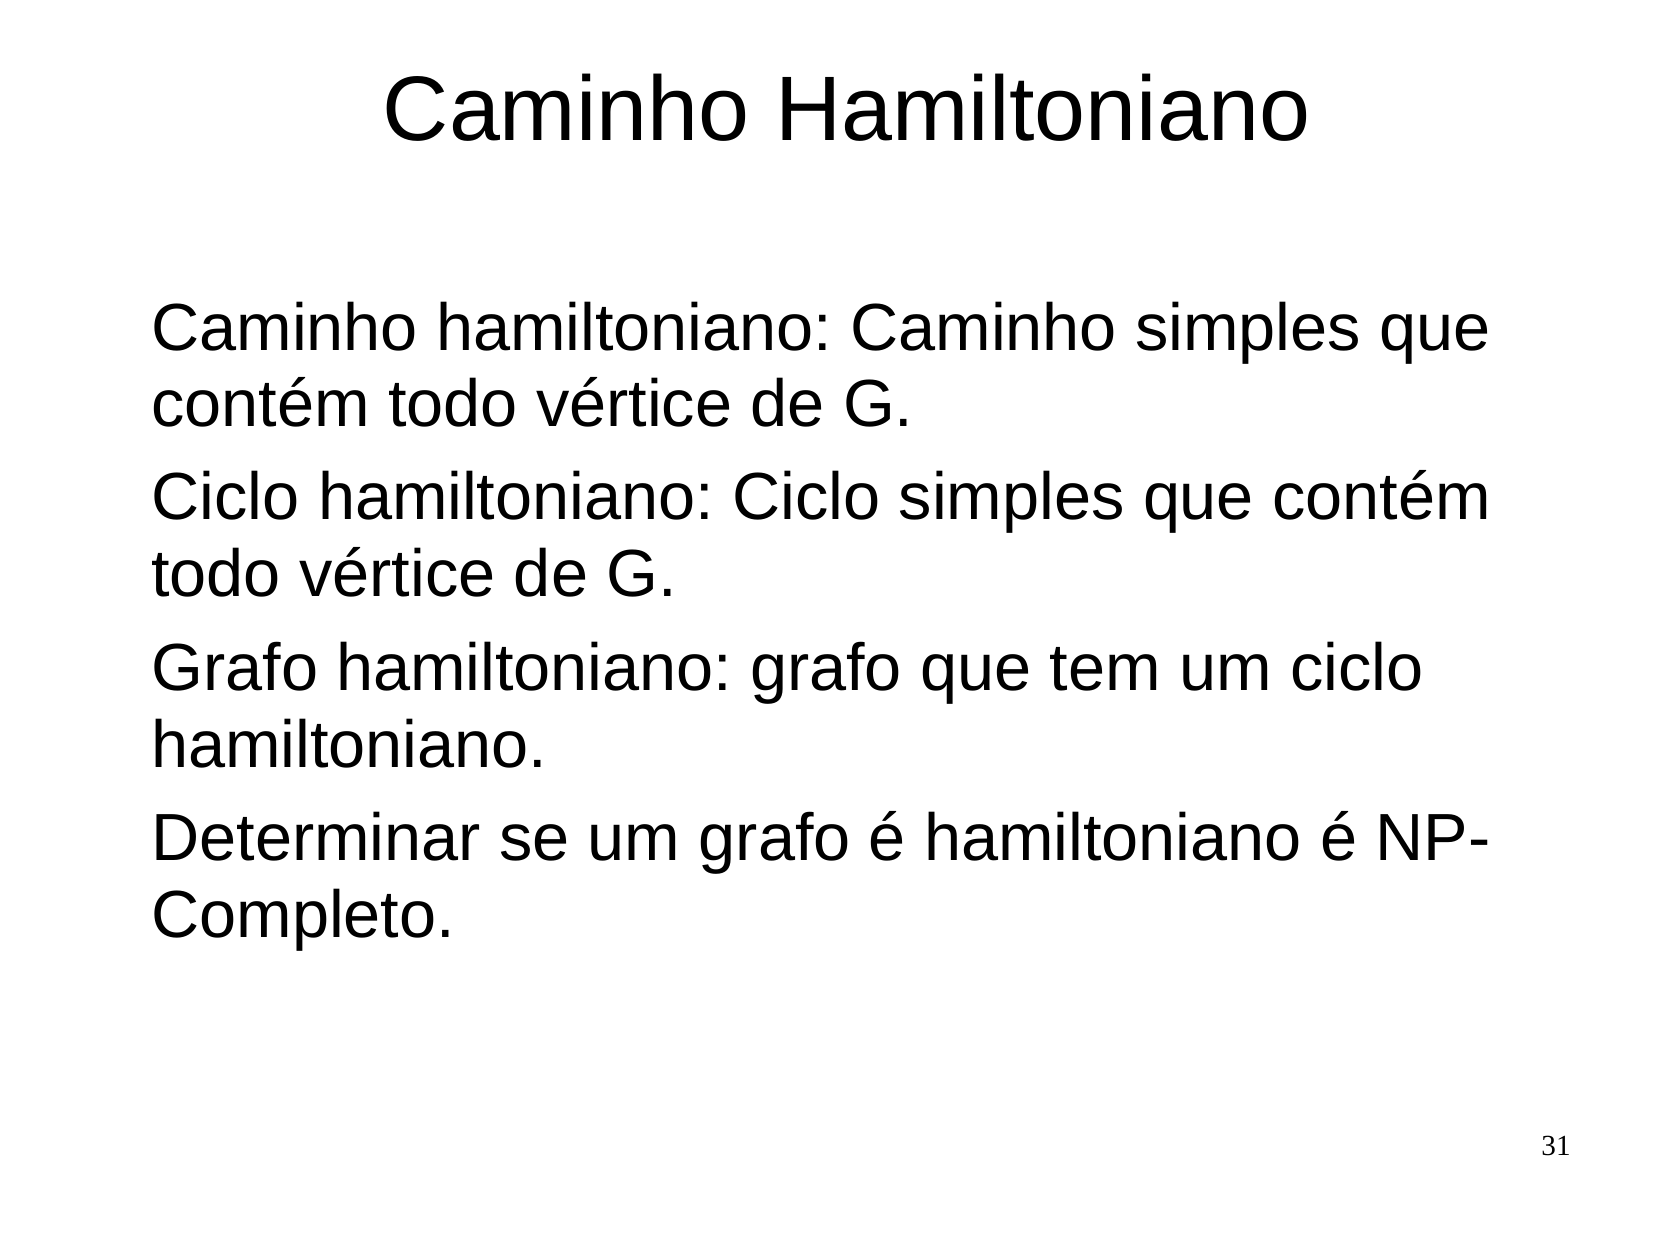

# Caminho Hamiltoniano
Caminho hamiltoniano: Caminho simples que contém todo vértice de G.
Ciclo hamiltoniano: Ciclo simples que contém todo vértice de G.
Grafo hamiltoniano: grafo que tem um ciclo hamiltoniano.
Determinar se um grafo é hamiltoniano é NP-Completo.
31